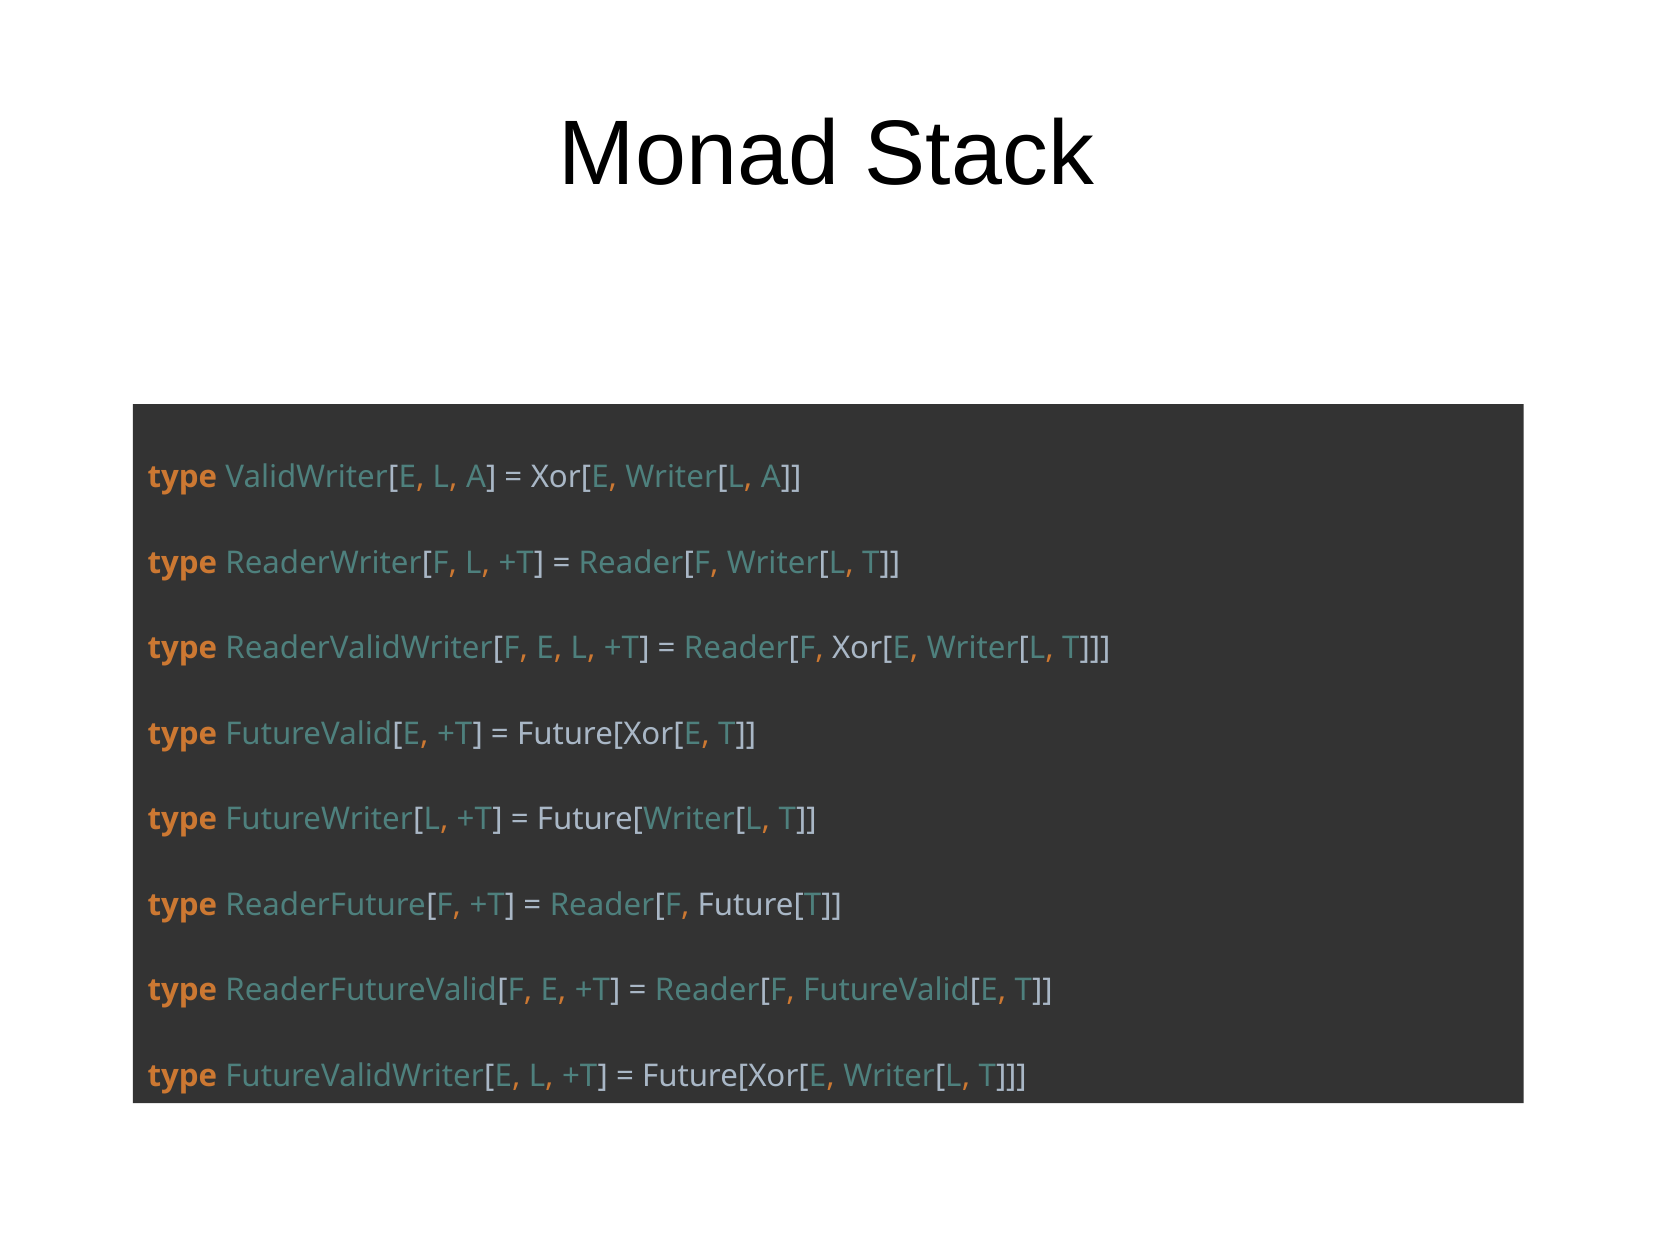

# Monad Stack
type ValidWriter[E, L, A] = Xor[E, Writer[L, A]]
type ReaderWriter[F, L, +T] = Reader[F, Writer[L, T]]
type ReaderValidWriter[F, E, L, +T] = Reader[F, Xor[E, Writer[L, T]]]
type FutureValid[E, +T] = Future[Xor[E, T]]
type FutureWriter[L, +T] = Future[Writer[L, T]]
type ReaderFuture[F, +T] = Reader[F, Future[T]]
type ReaderFutureValid[F, E, +T] = Reader[F, FutureValid[E, T]]
type FutureValidWriter[E, L, +T] = Future[Xor[E, Writer[L, T]]]